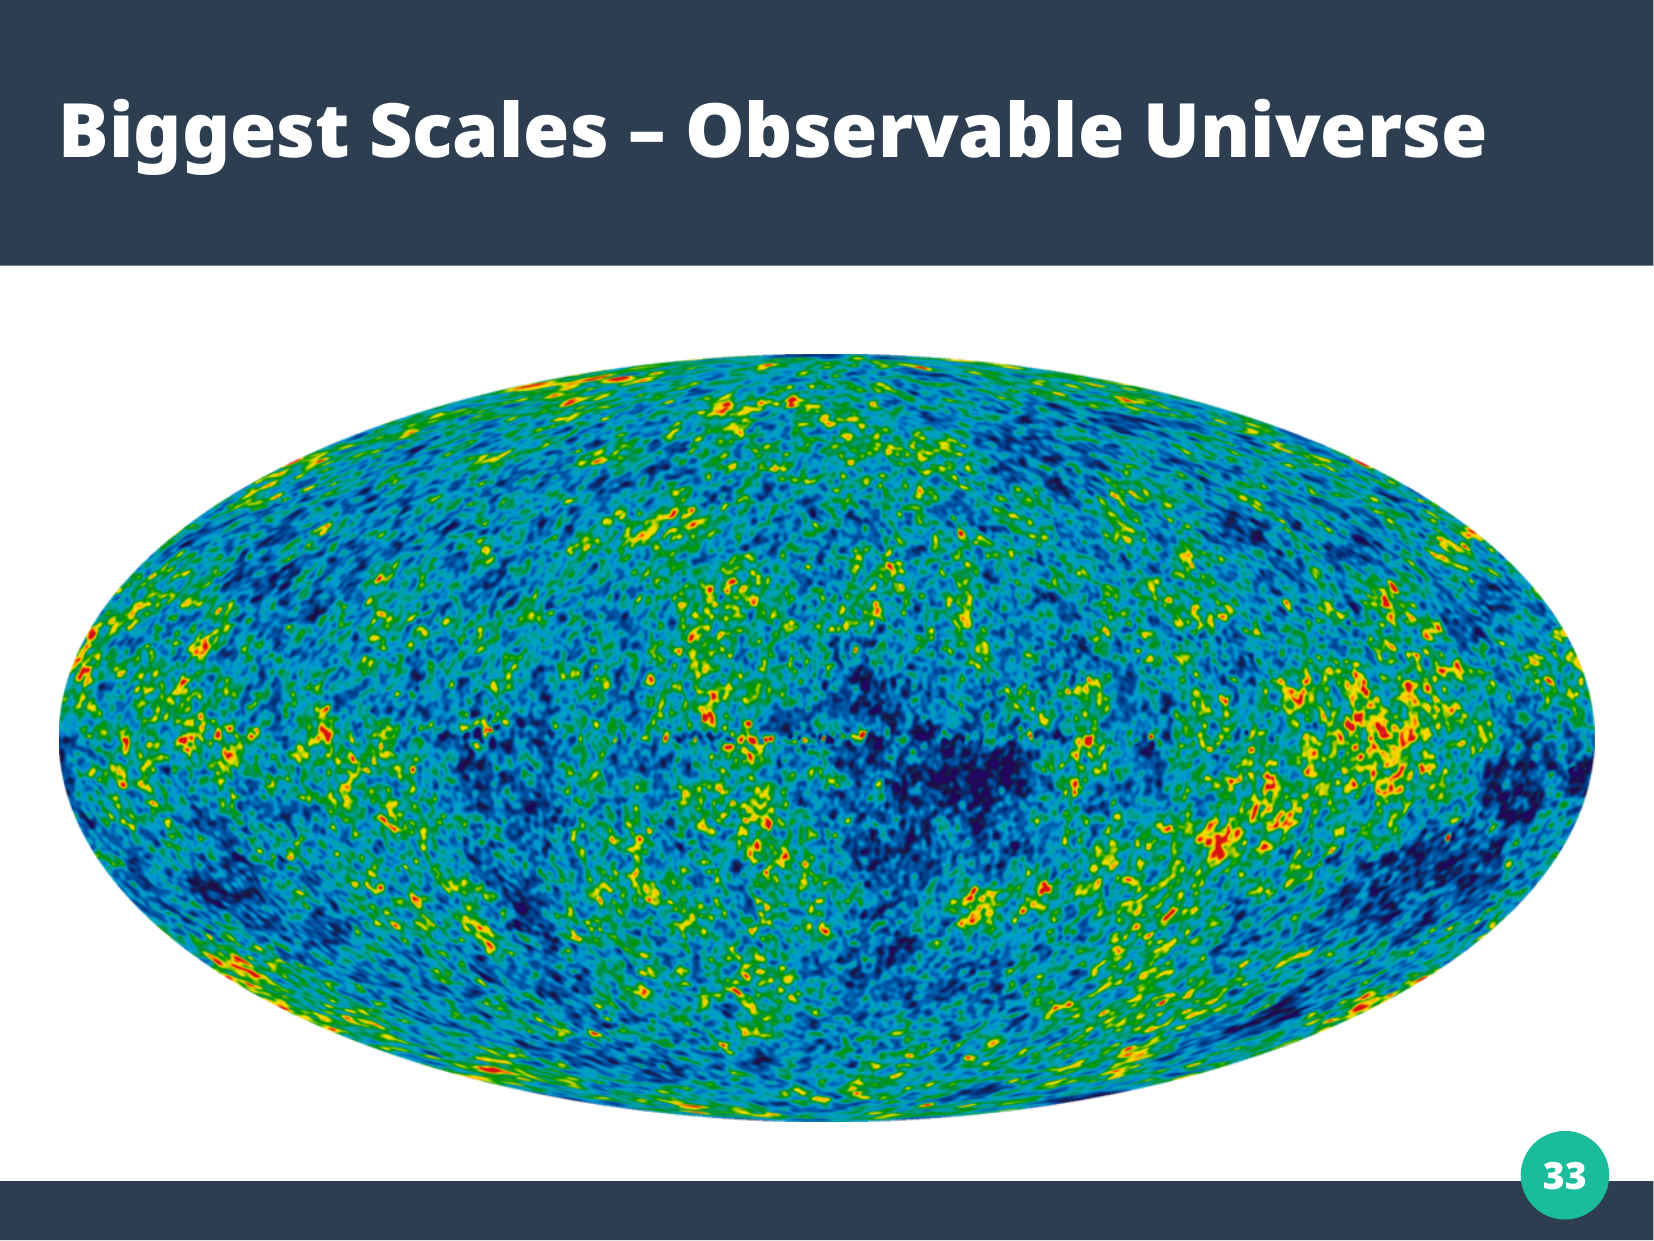

# Biggest Scales – Observable Universe
33